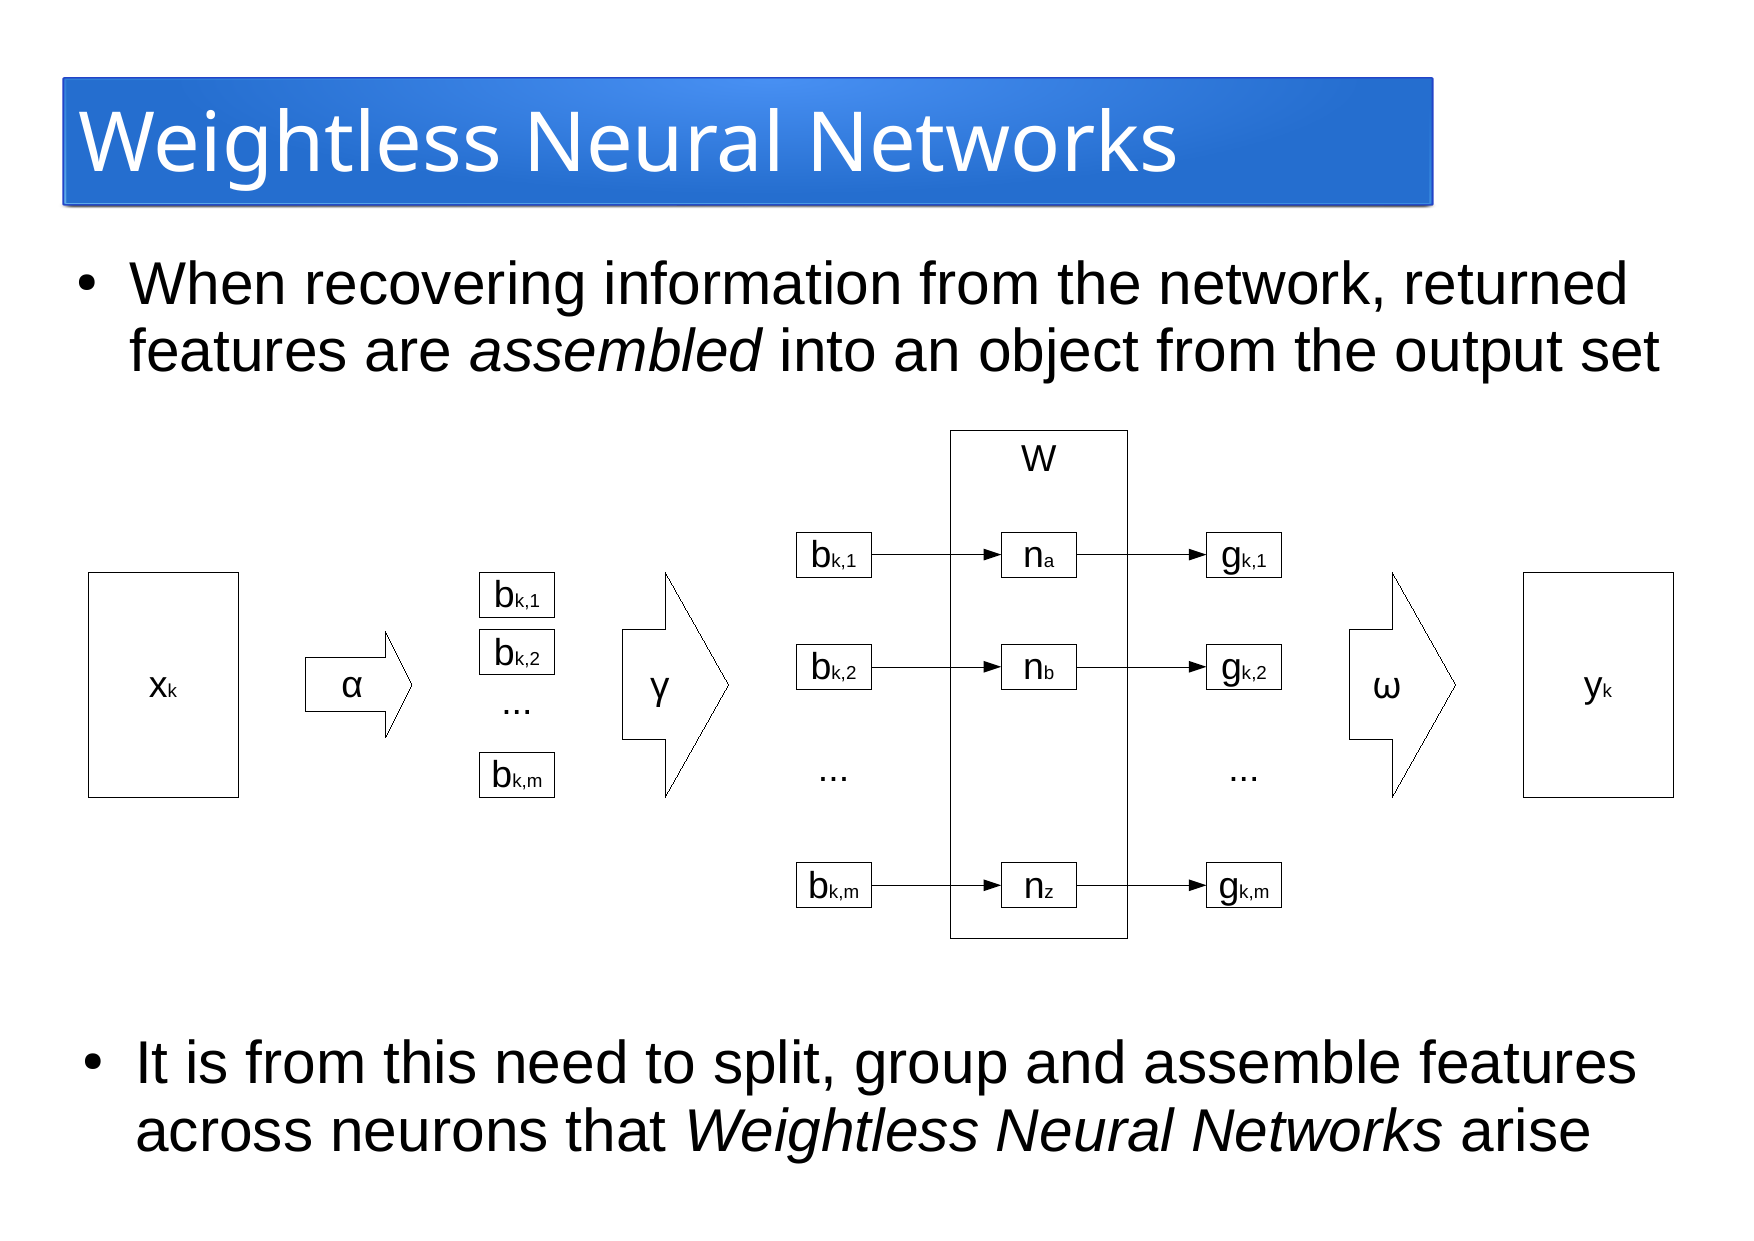

# Weightless Neural Networks
When recovering information from the network, returned features are assembled into an object from the output set
W
bk,1
na
gk,1
γ
bk,2
nb
gk,2
...
...
bk,m
nz
gk,m
xk
bk,1
bk,2
α
...
bk,m
ω
yk
It is from this need to split, group and assemble features across neurons that Weightless Neural Networks arise